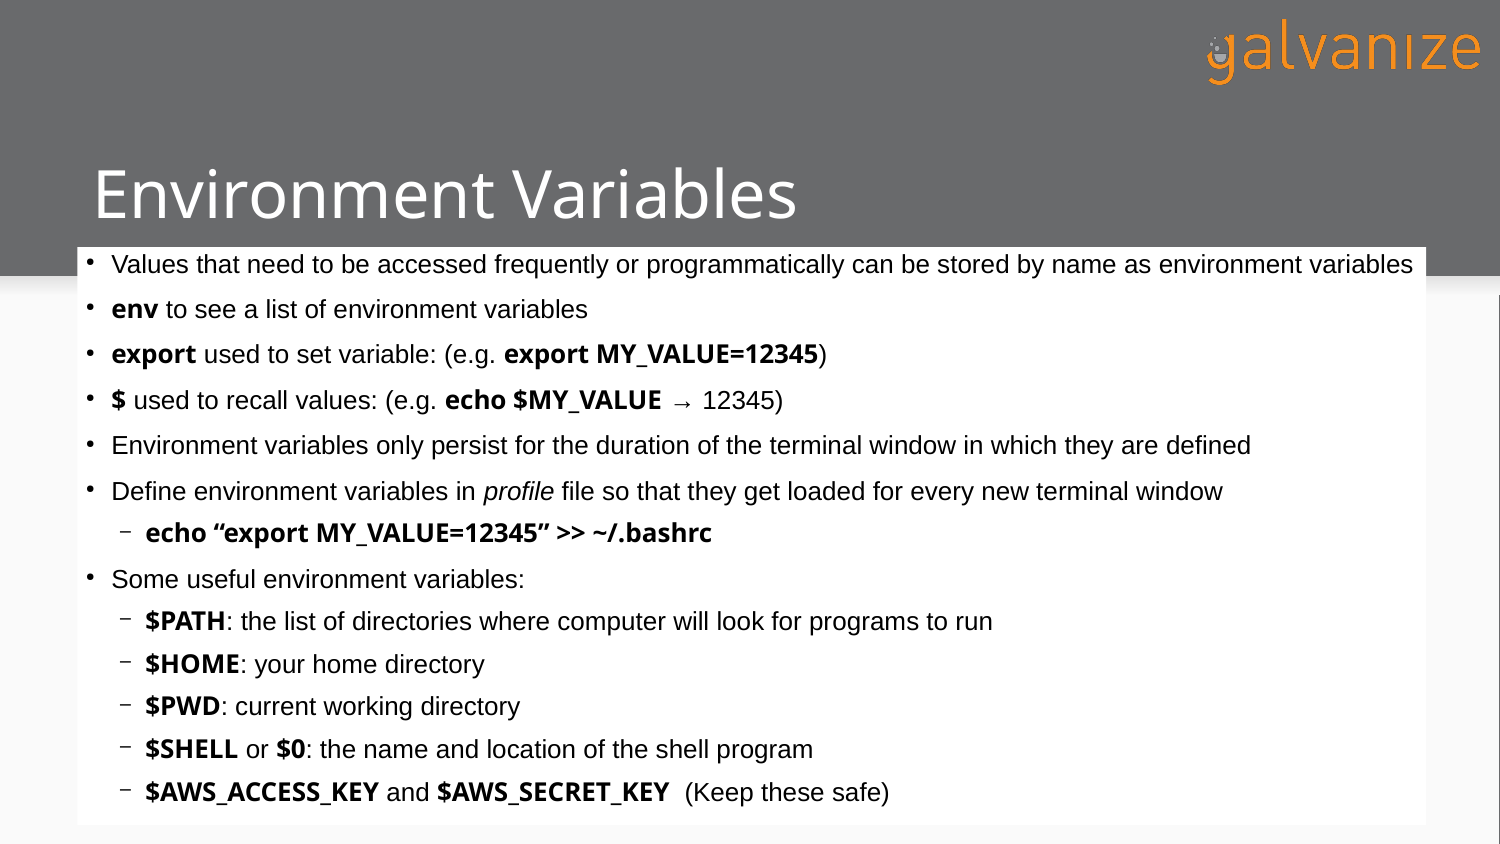

# Environment Variables
Values that need to be accessed frequently or programmatically can be stored by name as environment variables
env to see a list of environment variables
export used to set variable: (e.g. export MY_VALUE=12345)
$ used to recall values: (e.g. echo $MY_VALUE → 12345)
Environment variables only persist for the duration of the terminal window in which they are defined
Define environment variables in profile file so that they get loaded for every new terminal window
echo “export MY_VALUE=12345” >> ~/.bashrc
Some useful environment variables:
$PATH: the list of directories where computer will look for programs to run
$HOME: your home directory
$PWD: current working directory
$SHELL or $0: the name and location of the shell program
$AWS_ACCESS_KEY and $AWS_SECRET_KEY (Keep these safe)